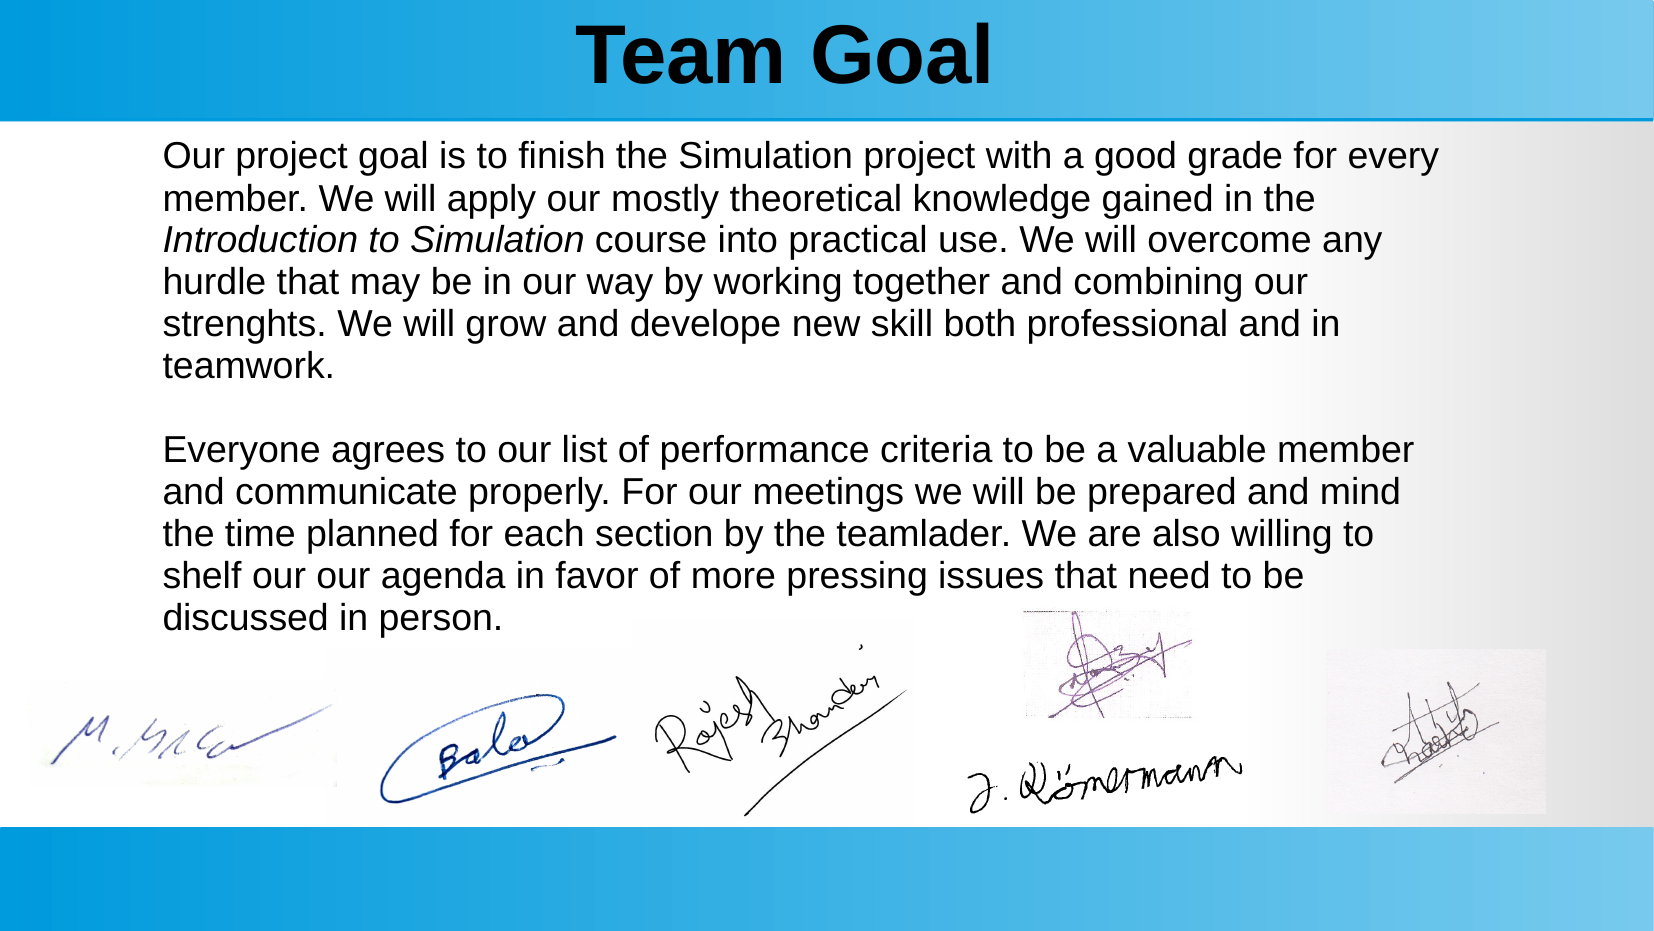

Team Goal
Our project goal is to finish the Simulation project with a good grade for every member. We will apply our mostly theoretical knowledge gained in the Introduction to Simulation course into practical use. We will overcome any hurdle that may be in our way by working together and combining our strenghts. We will grow and develope new skill both professional and in teamwork.
Everyone agrees to our list of performance criteria to be a valuable member and communicate properly. For our meetings we will be prepared and mind the time planned for each section by the teamlader. We are also willing to shelf our our agenda in favor of more pressing issues that need to be discussed in person.